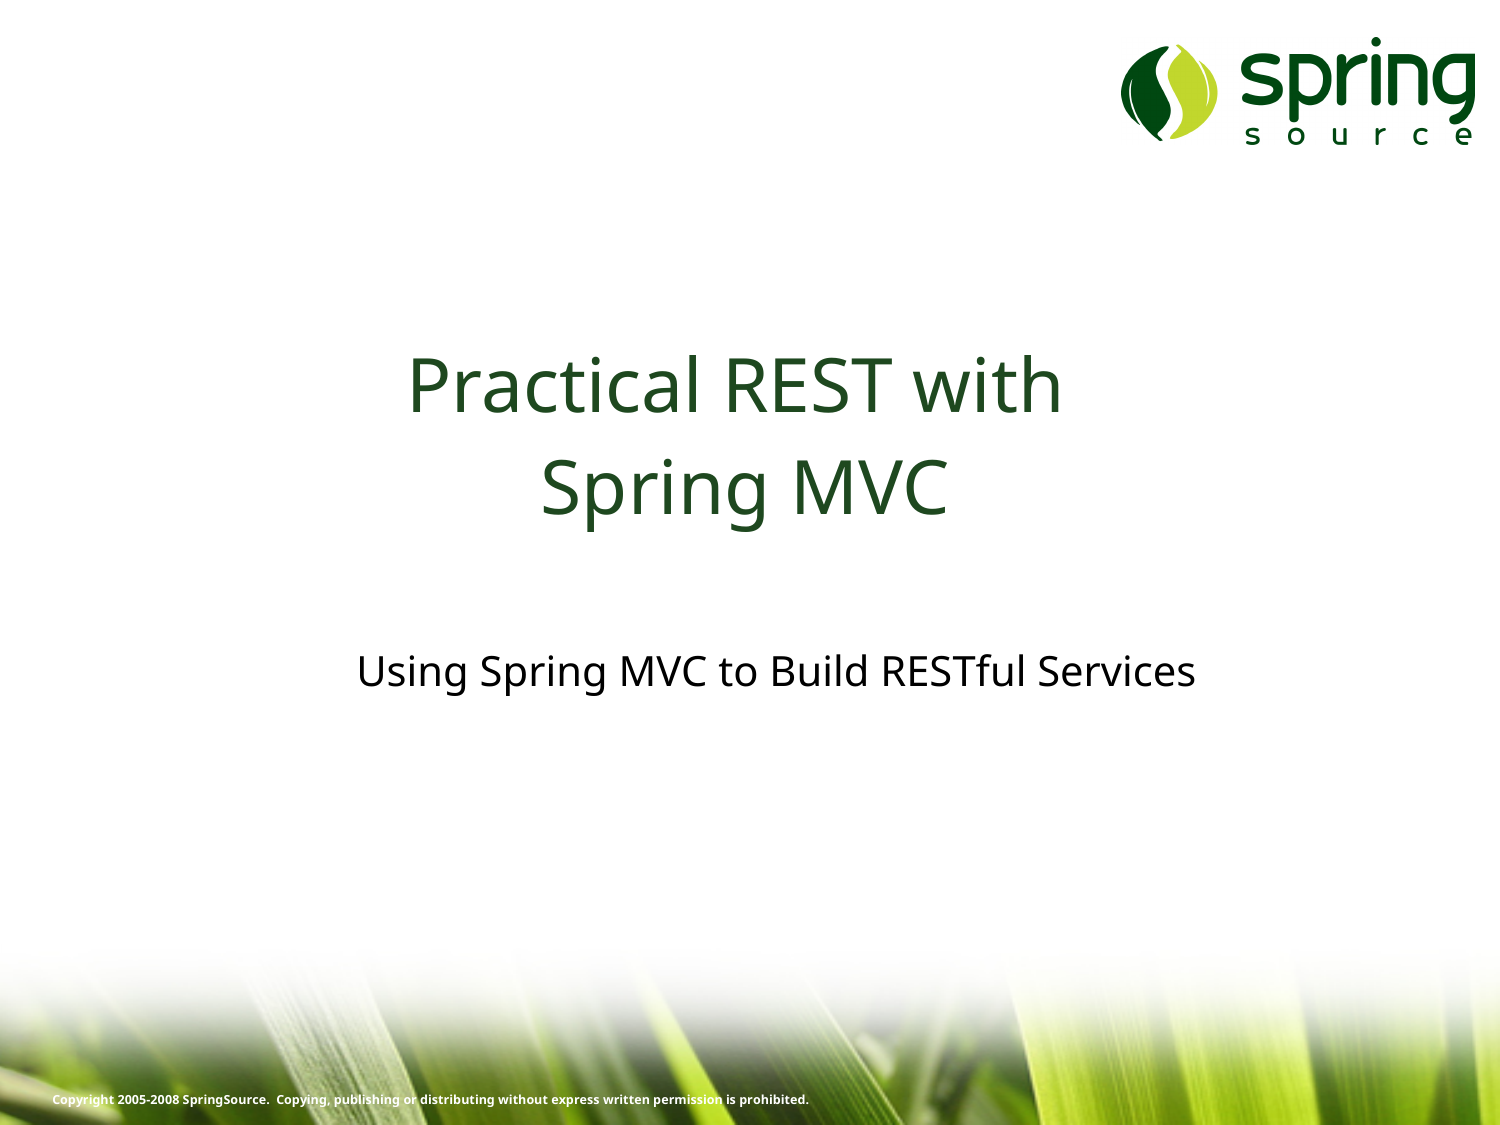

# Practical REST with Spring MVC
Using Spring MVC to Build RESTful Services